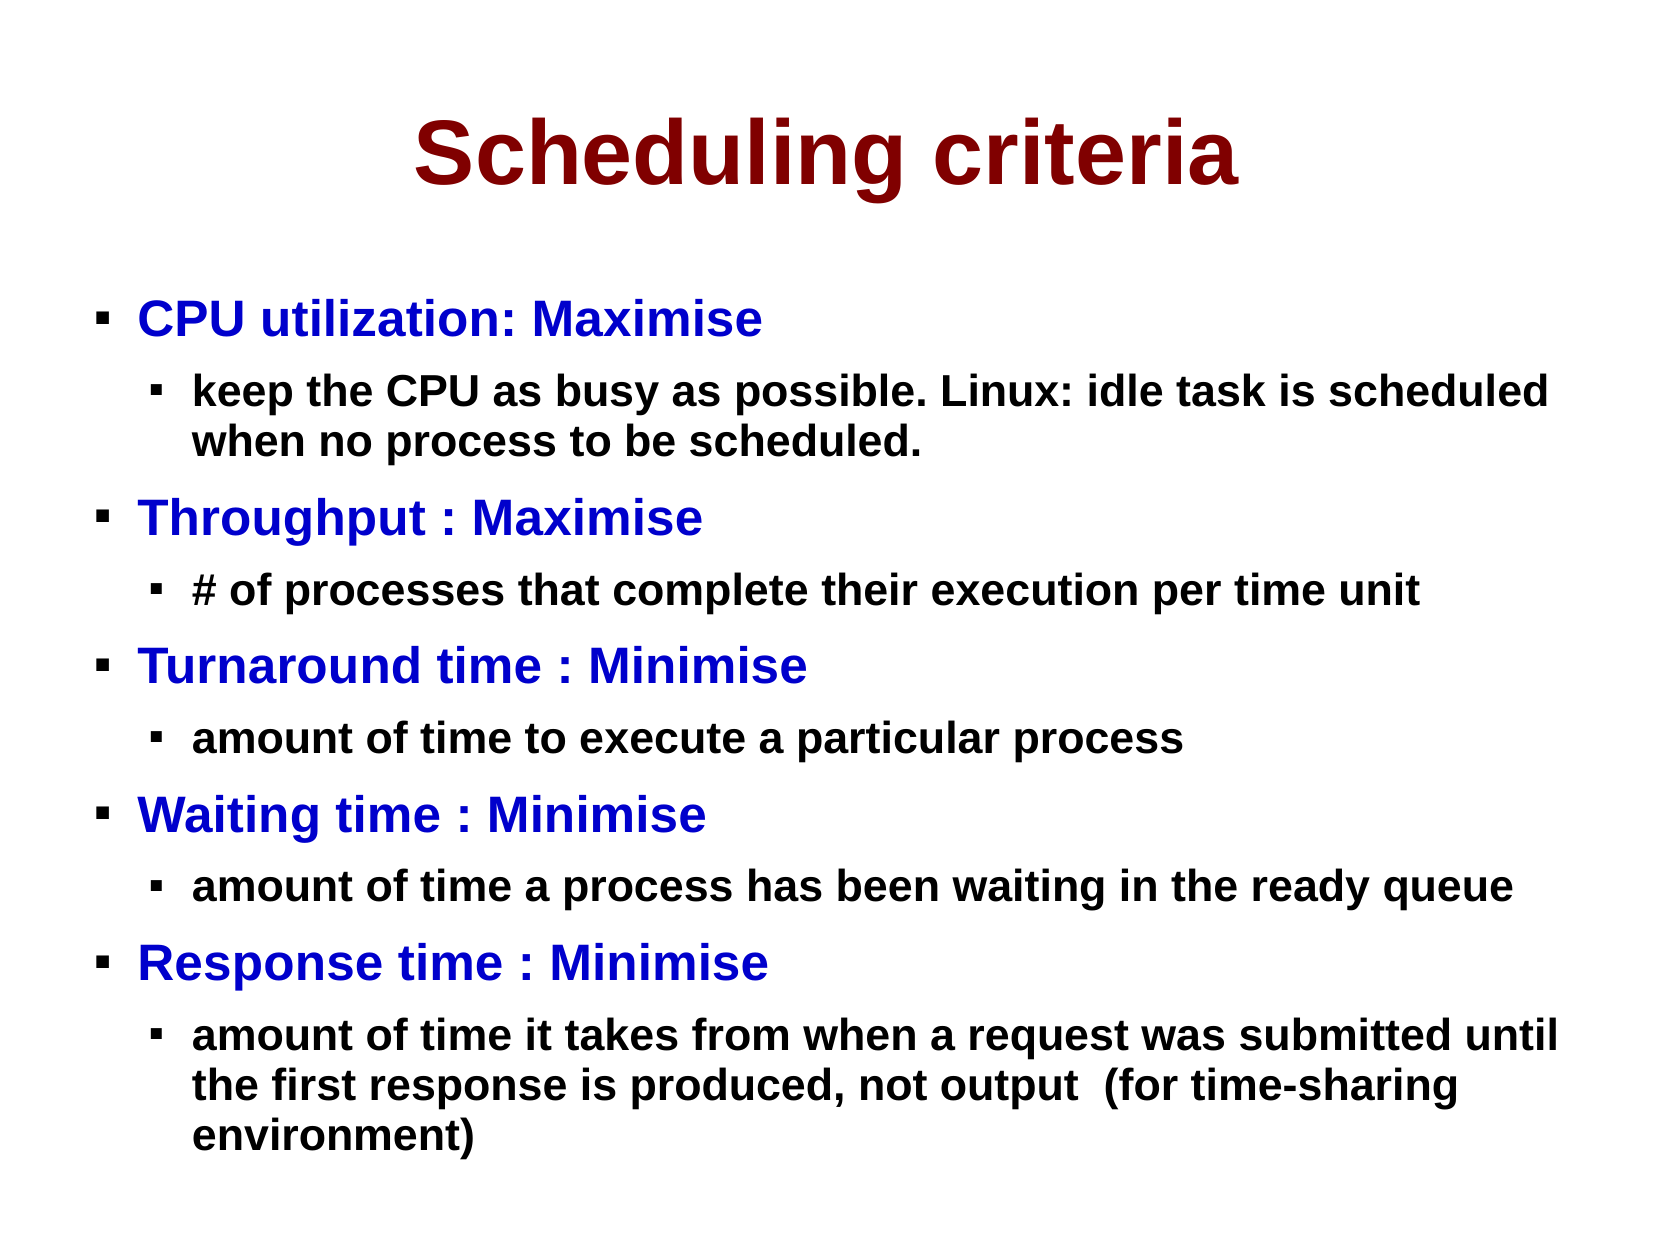

# Scheduling criteria
CPU utilization: Maximise
keep the CPU as busy as possible. Linux: idle task is scheduled when no process to be scheduled.
Throughput : Maximise
# of processes that complete their execution per time unit
Turnaround time : Minimise
amount of time to execute a particular process
Waiting time : Minimise
amount of time a process has been waiting in the ready queue
Response time : Minimise
amount of time it takes from when a request was submitted until the first response is produced, not output (for time-sharing environment)